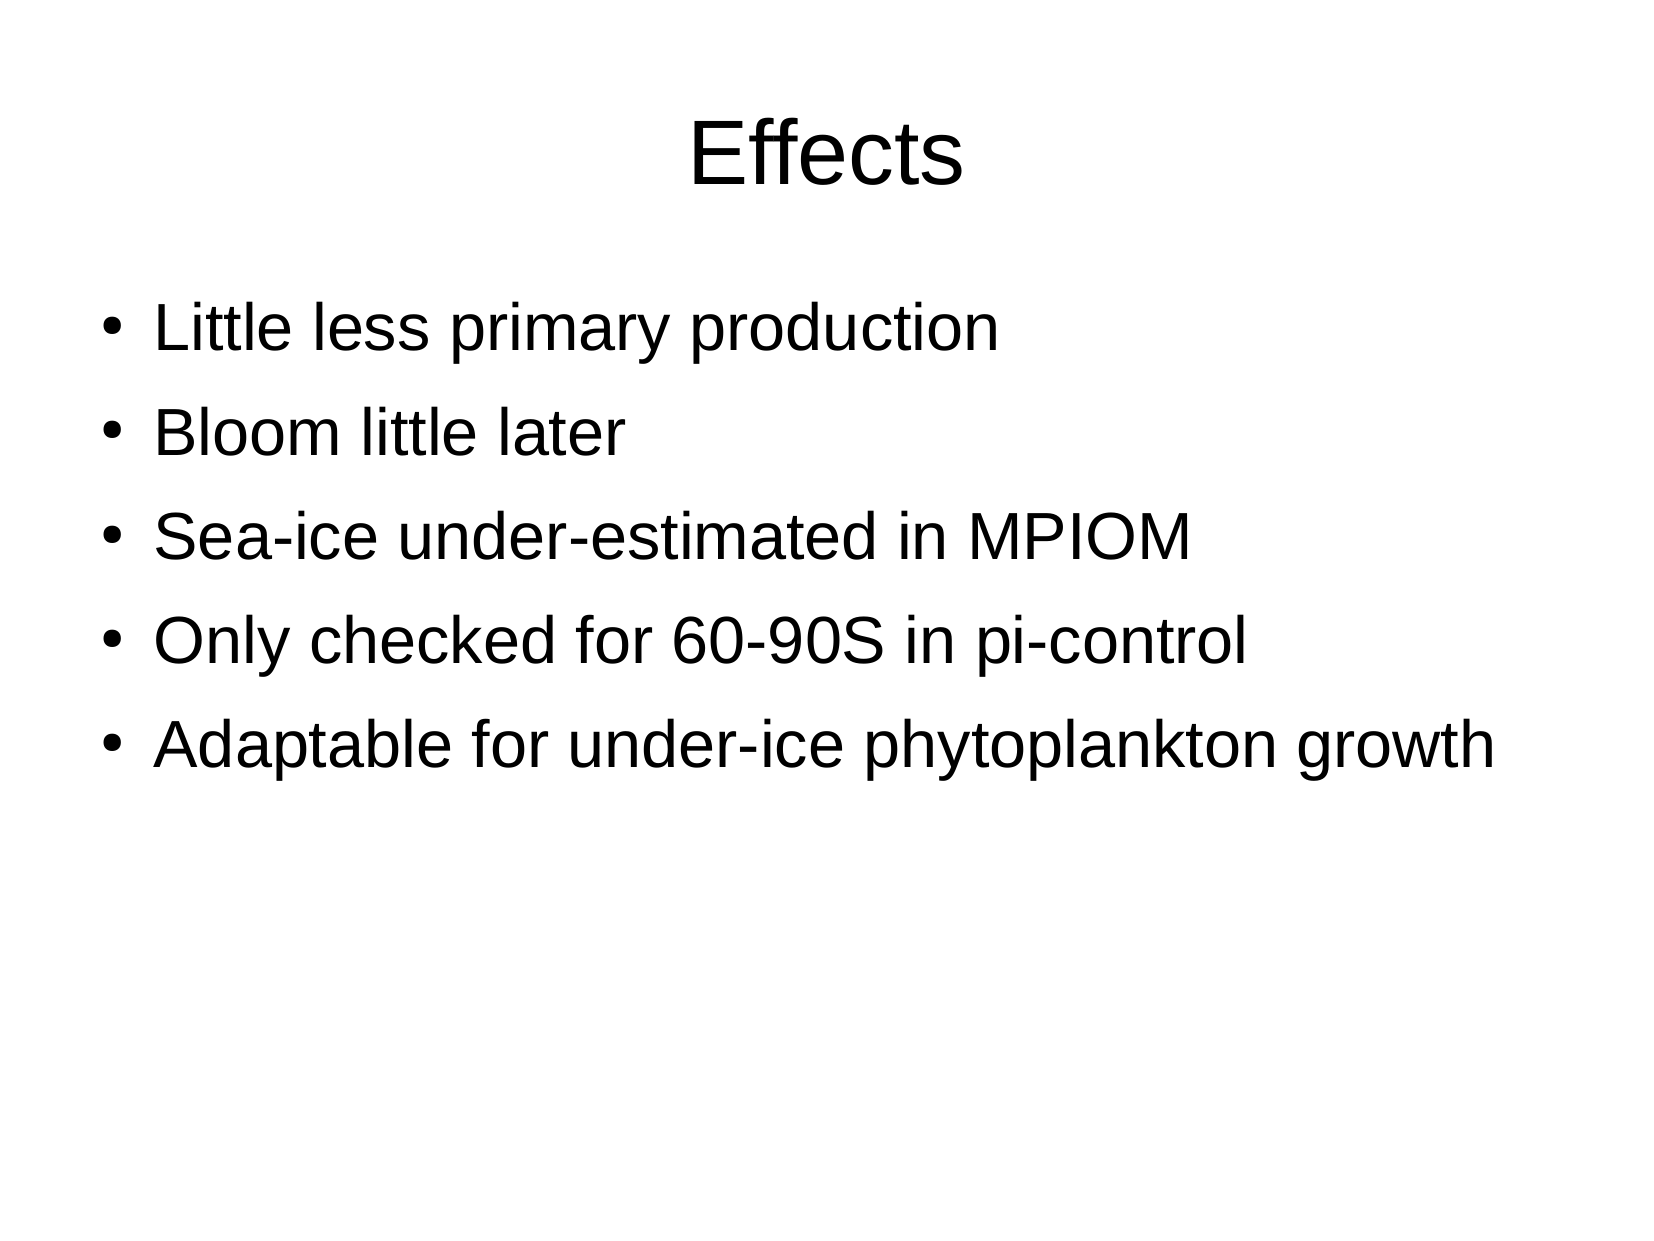

# Effects
Little less primary production
Bloom little later
Sea-ice under-estimated in MPIOM
Only checked for 60-90S in pi-control
Adaptable for under-ice phytoplankton growth